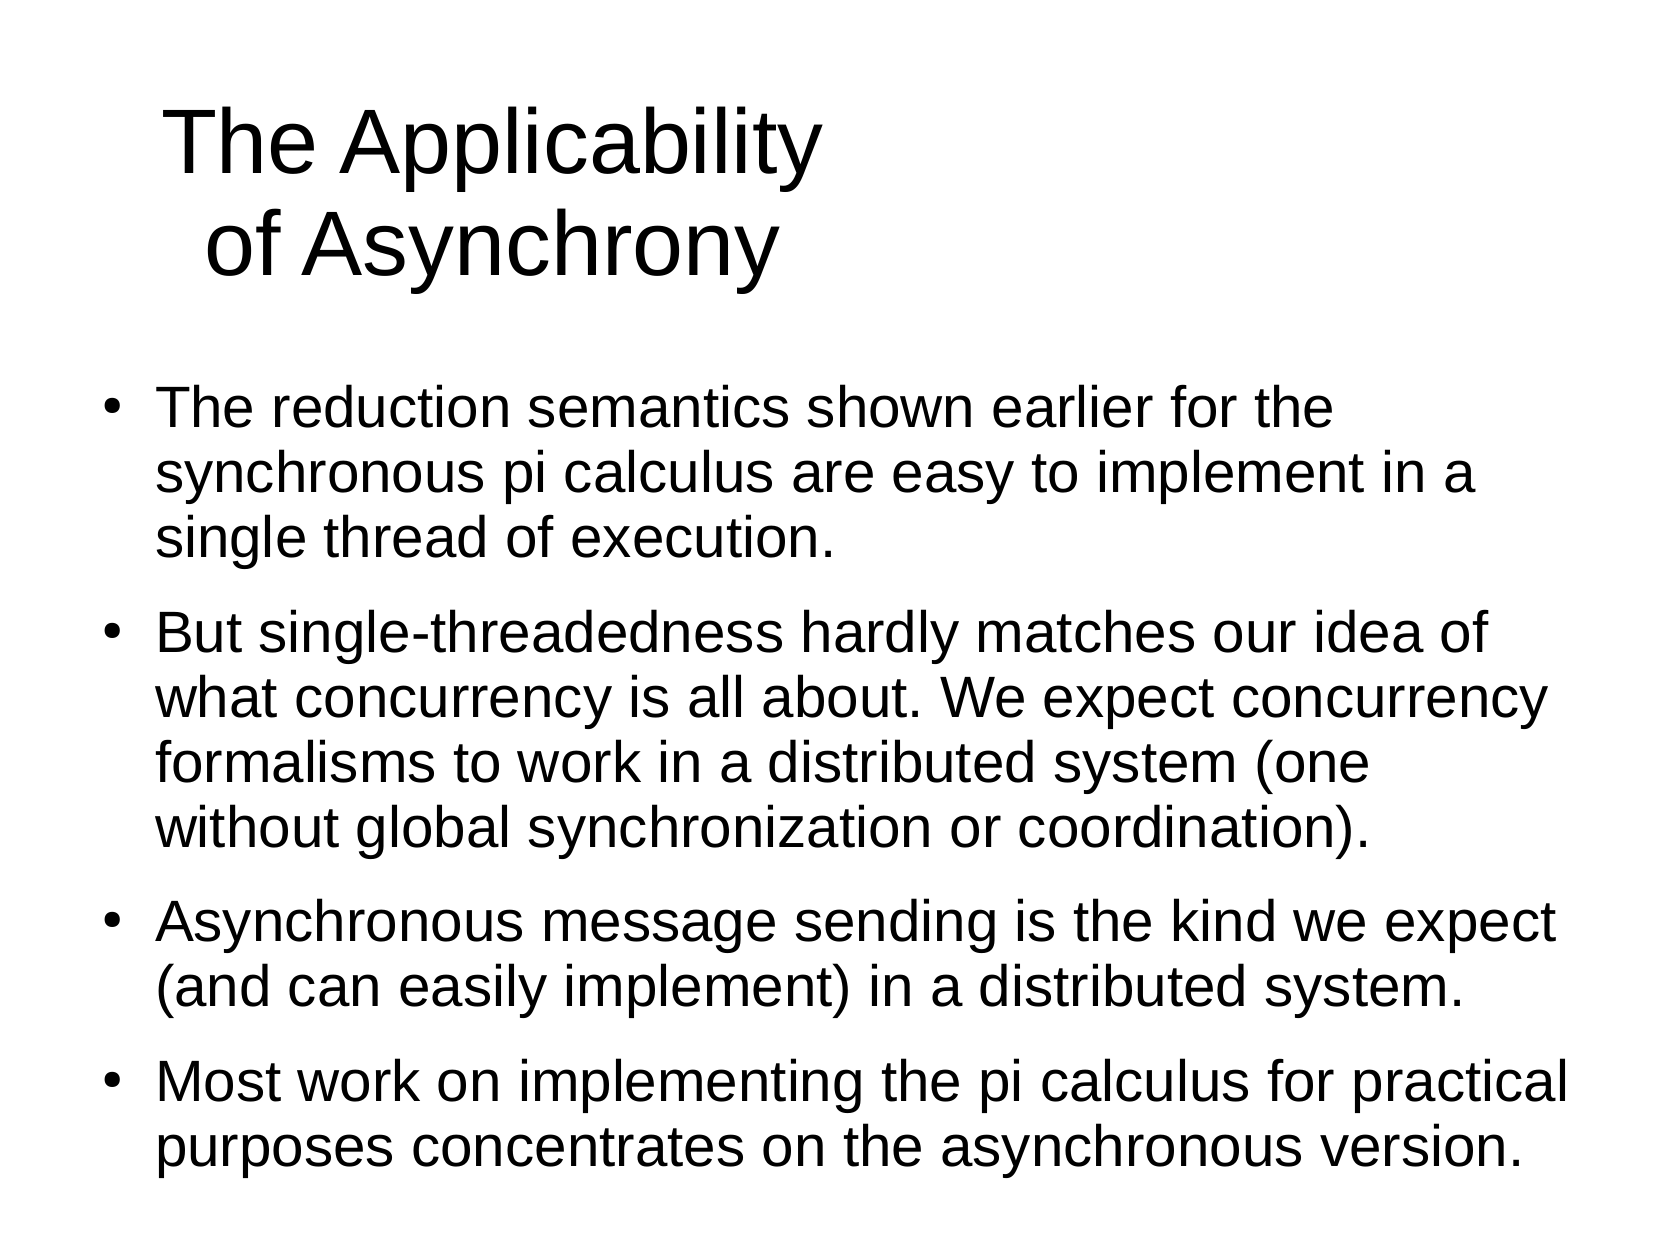

# The Applicability of Asynchrony
The reduction semantics shown earlier for the synchronous pi calculus are easy to implement in a single thread of execution.
But single-threadedness hardly matches our idea of what concurrency is all about. We expect concurrency formalisms to work in a distributed system (one without global synchronization or coordination).
Asynchronous message sending is the kind we expect (and can easily implement) in a distributed system.
Most work on implementing the pi calculus for practical purposes concentrates on the asynchronous version.